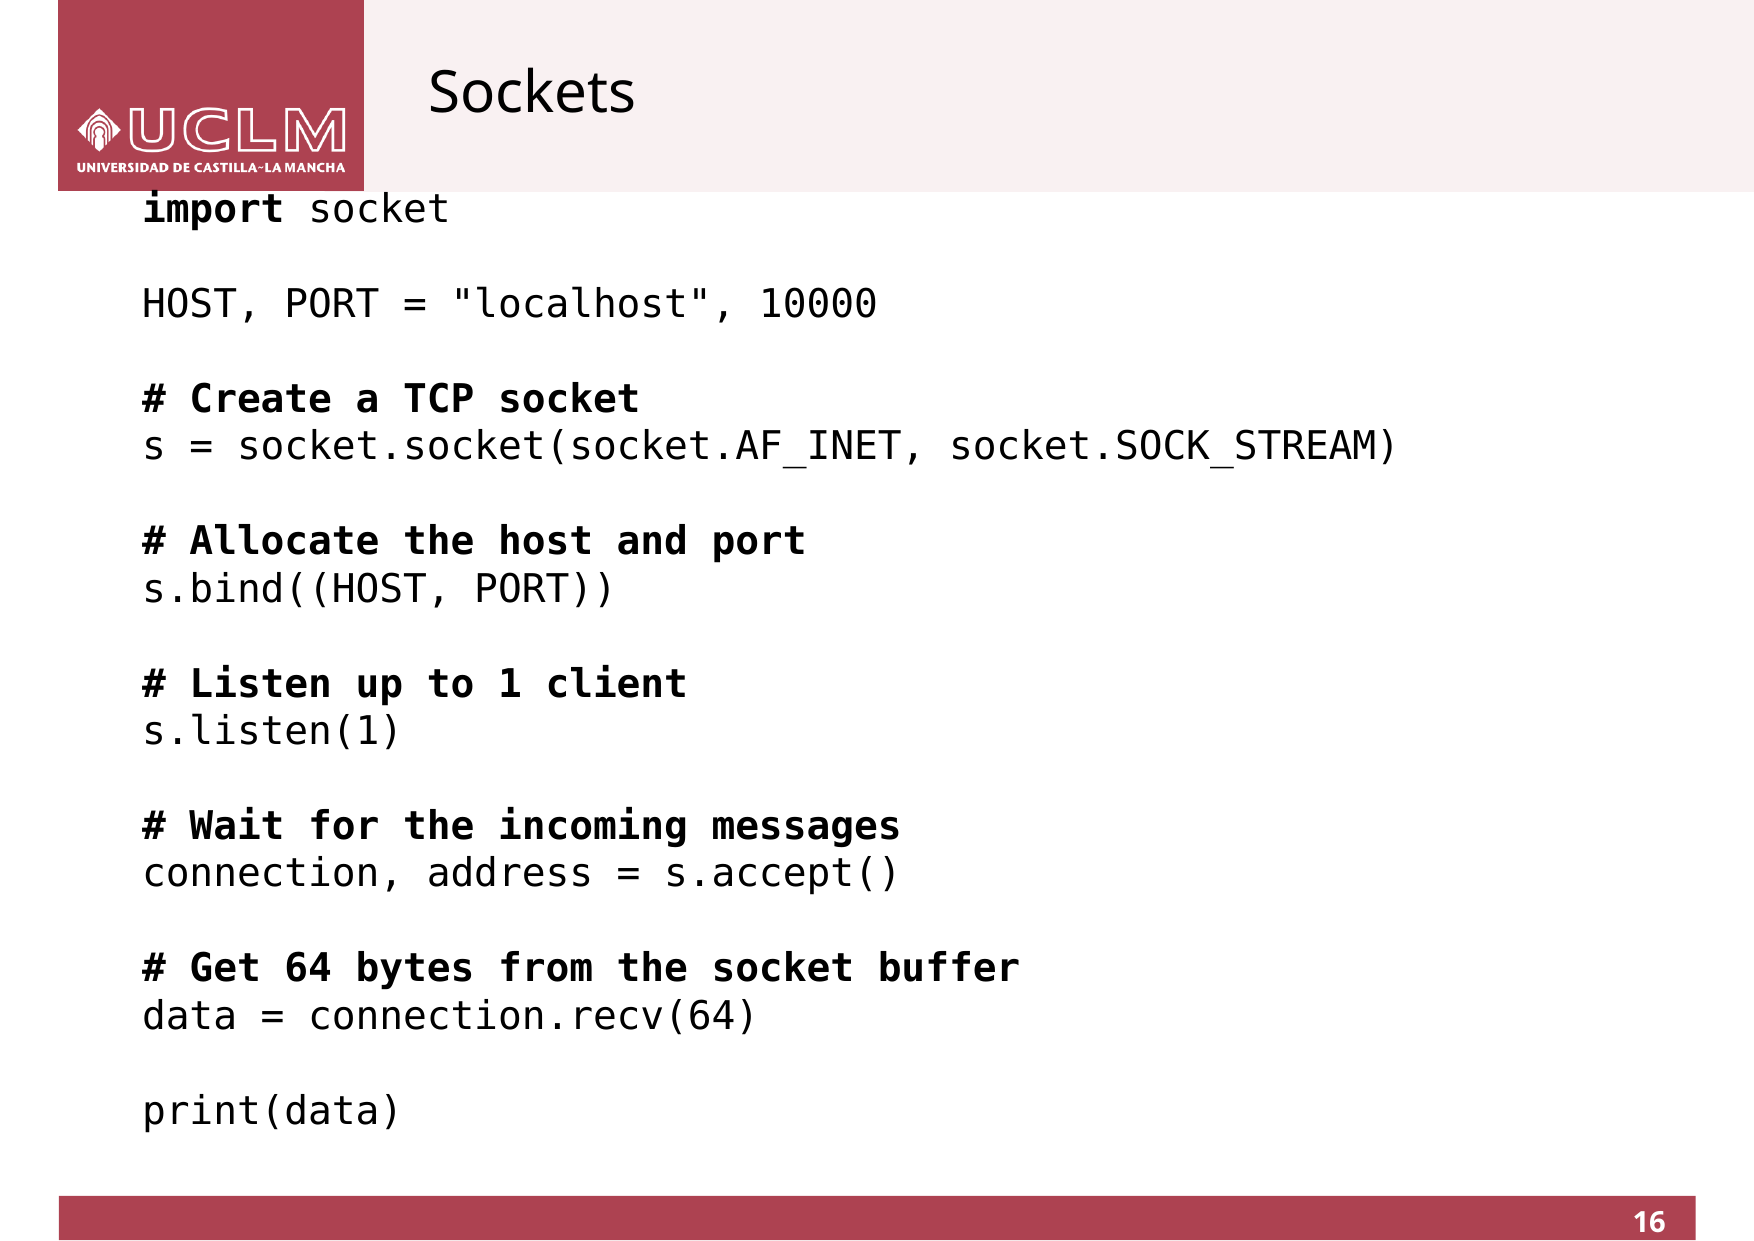

# Sockets
import socket
HOST, PORT = "localhost", 10000
# Create a TCP socket
s = socket.socket(socket.AF_INET, socket.SOCK_STREAM)
# Allocate the host and port
s.bind((HOST, PORT))
# Listen up to 1 client
s.listen(1)
# Wait for the incoming messages
connection, address = s.accept()
# Get 64 bytes from the socket buffer
data = connection.recv(64)
print(data)
16